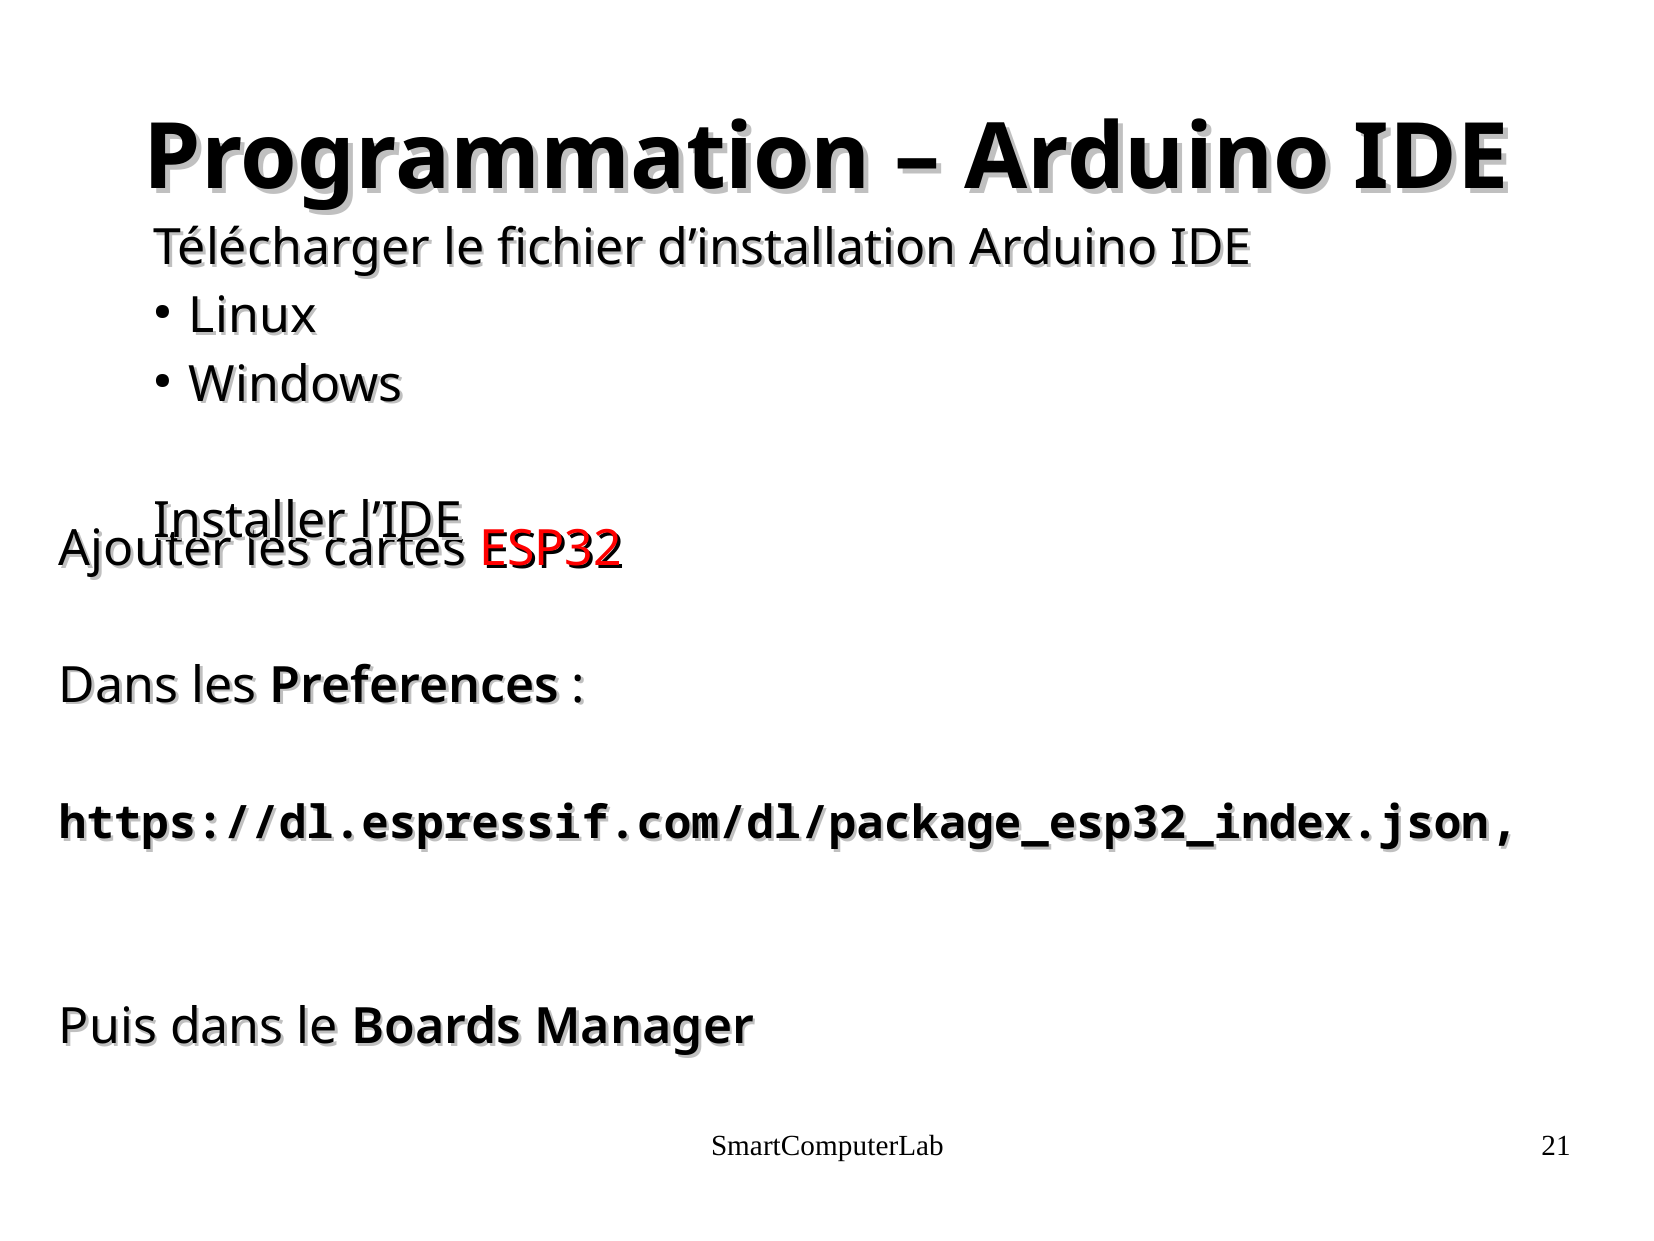

# Programmation – Arduino IDE
Télécharger le fichier d’installation Arduino IDE
Linux
Windows
Installer l’IDE
Ajouter les cartes ESP32
Dans les Preferences :
https://dl.espressif.com/dl/package_esp32_index.json,
Puis dans le Boards Manager
SmartComputerLab
21